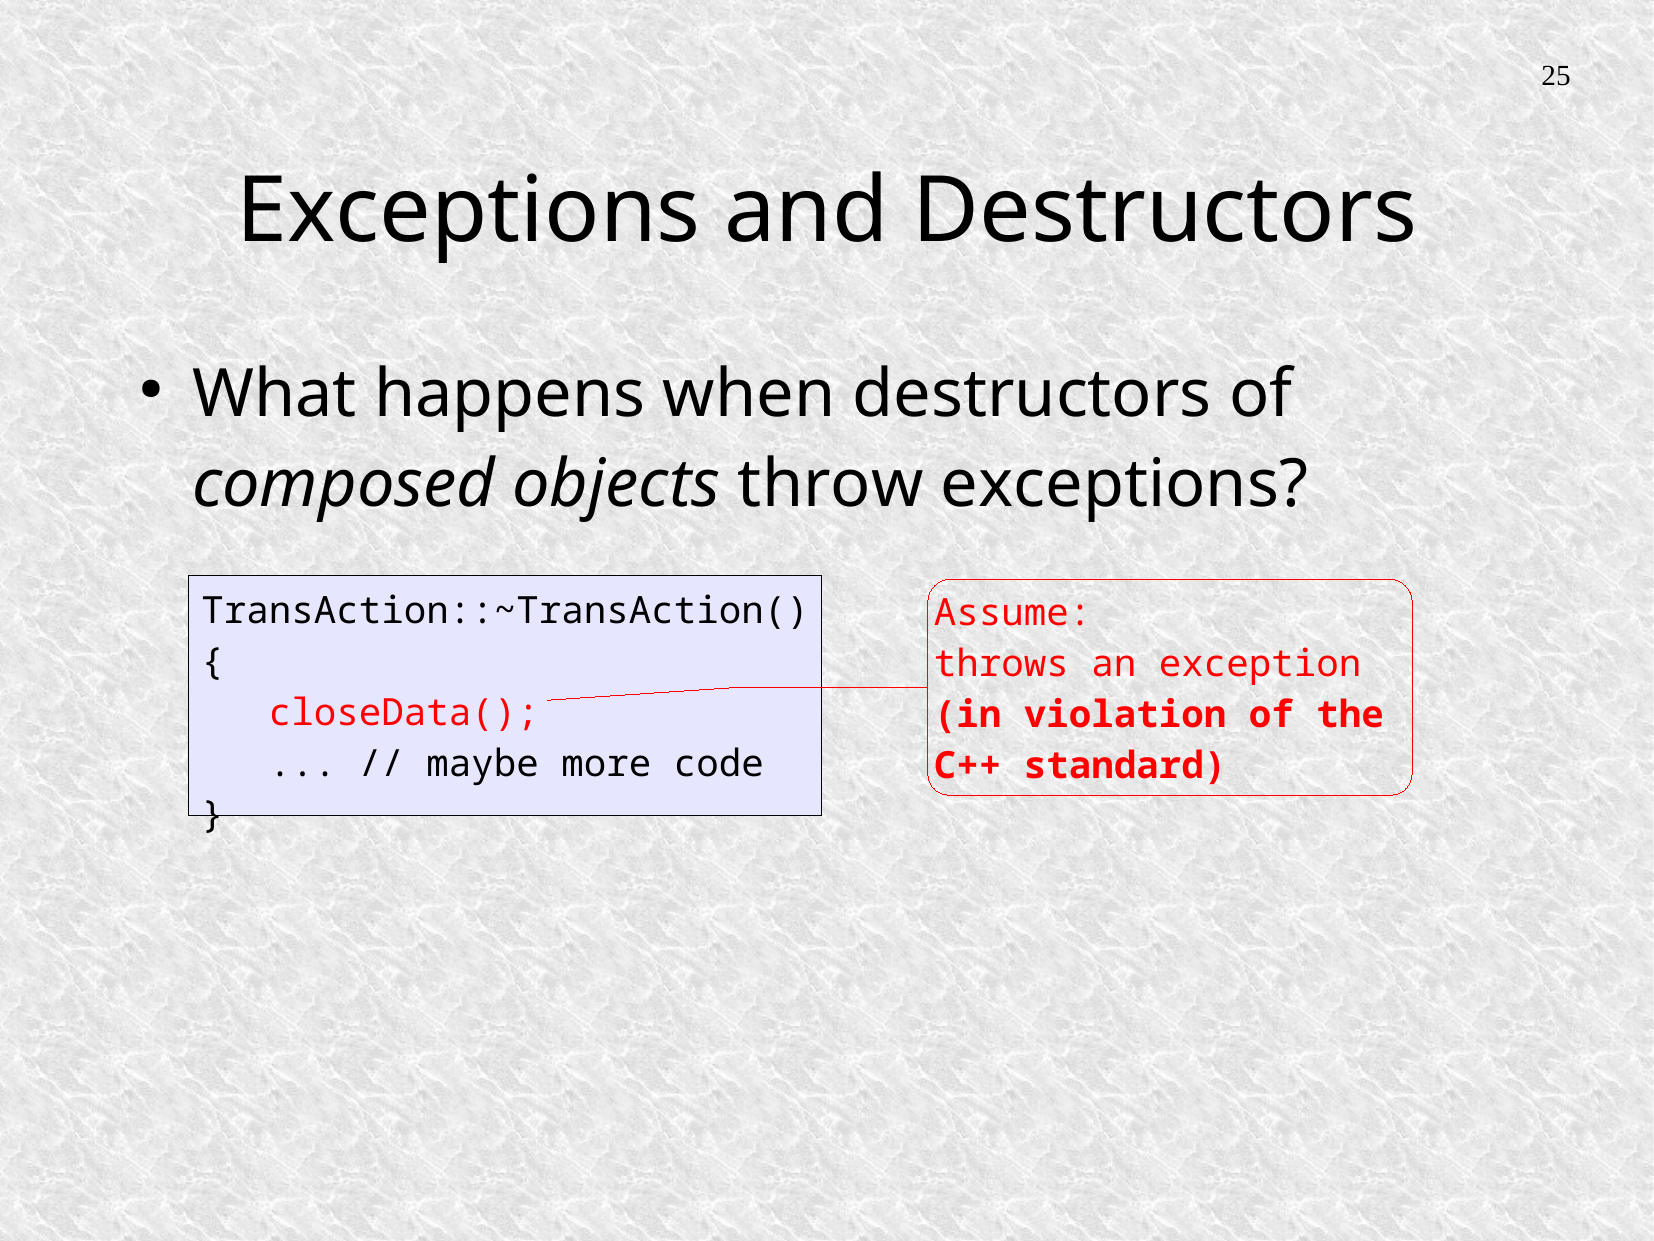

25
# Exceptions and Destructors
What happens when destructors of composed objects throw exceptions?
TransAction::~TransAction()
{
 closeData();
 ... // maybe more code
}